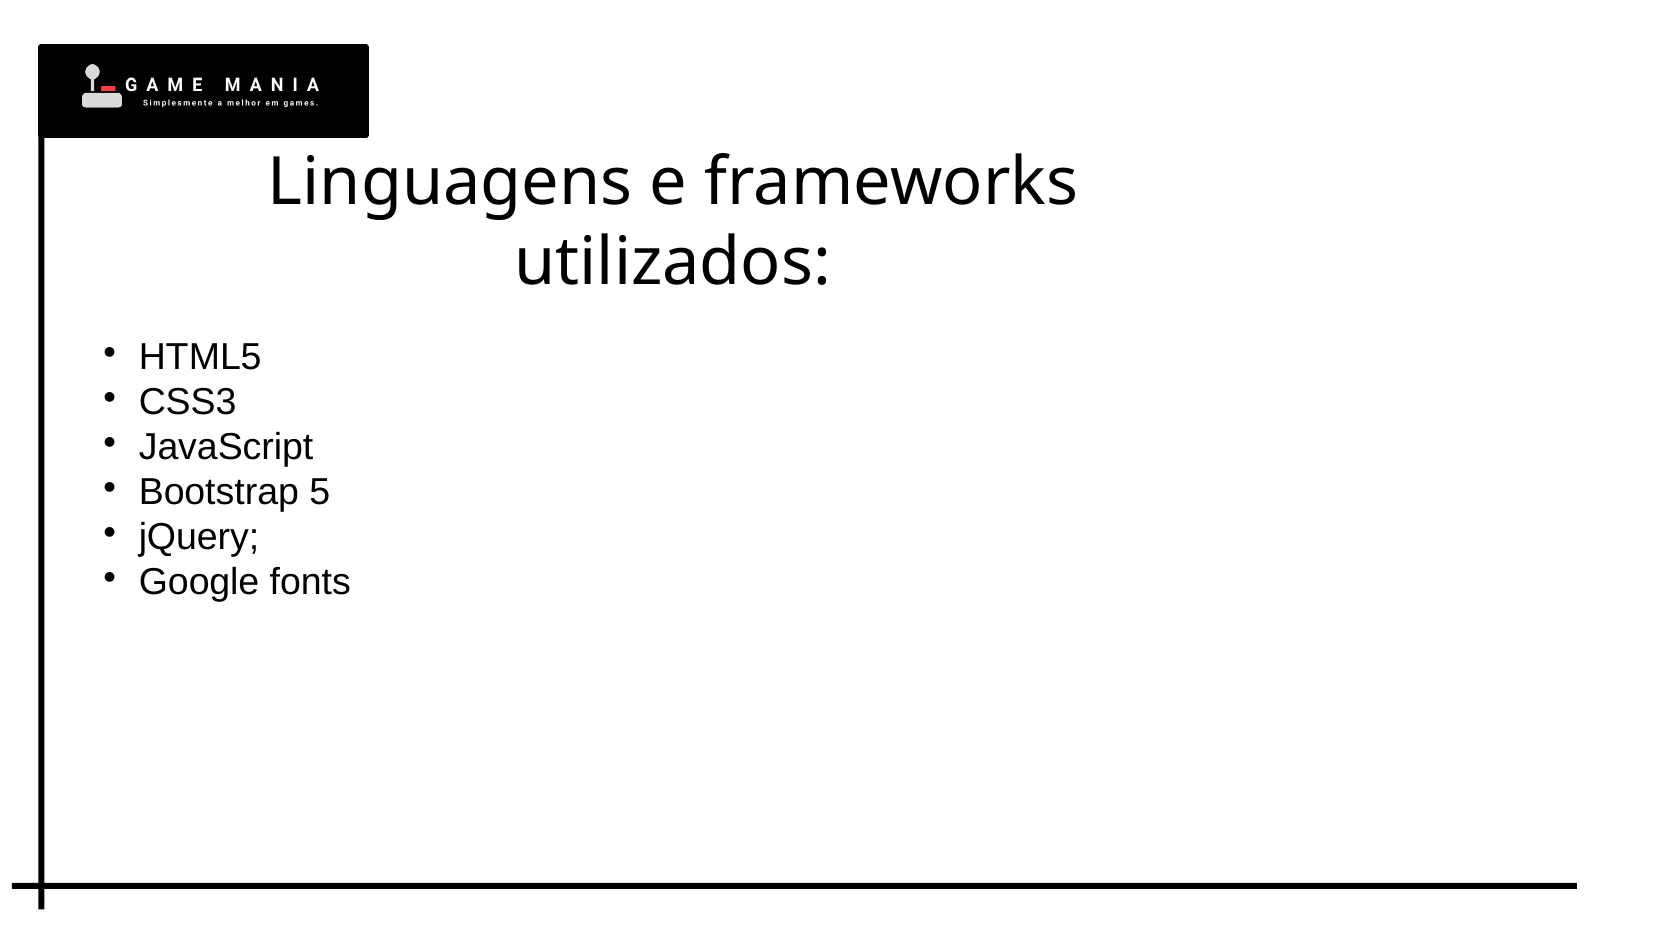

# Linguagens e frameworks utilizados:
HTML5
CSS3
JavaScript
Bootstrap 5
jQuery;
Google fonts